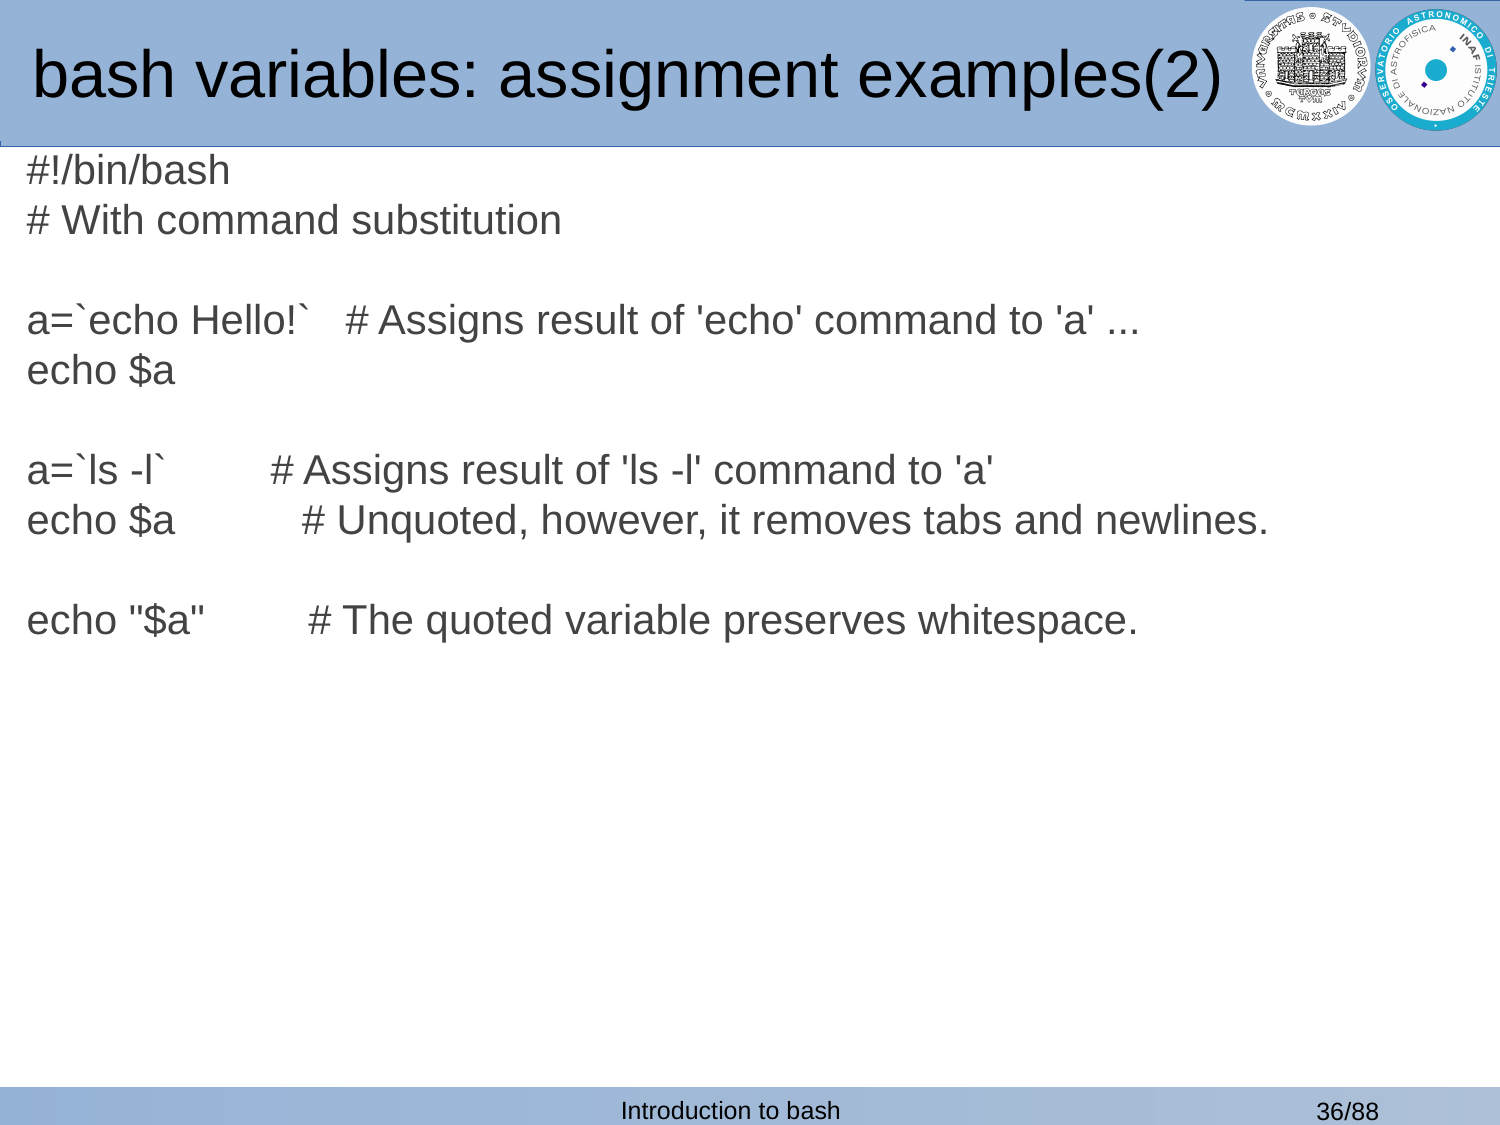

Traditional service delivery
bash variables: assignment examples(2)
# #!/bin/bash
# With command substitution
a=`echo Hello!` # Assigns result of 'echo' command to 'a' ...
echo $a
a=`ls -l` # Assigns result of 'ls -l' command to 'a'
echo $a # Unquoted, however, it removes tabs and newlines.
echo "$a" # The quoted variable preserves whitespace.